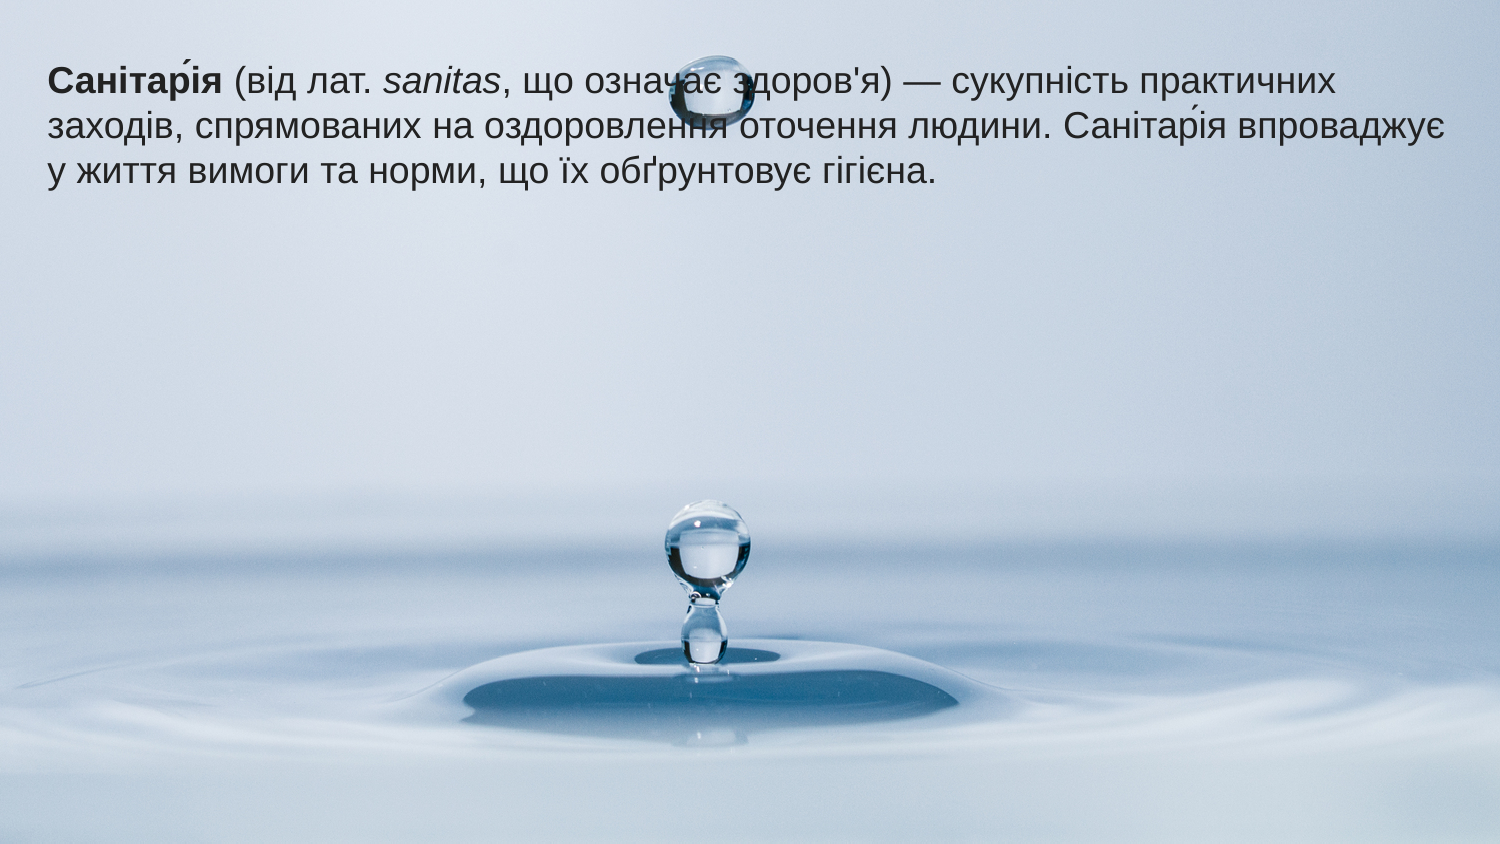

Санітар́ія (від лат. sanitas, що означає здоров'я) — сукупність практичних заходів, спрямованих на оздоровлення оточення людини. Санітар́ія впроваджує у життя вимоги та норми, що їх обґрунтовує гігієна.